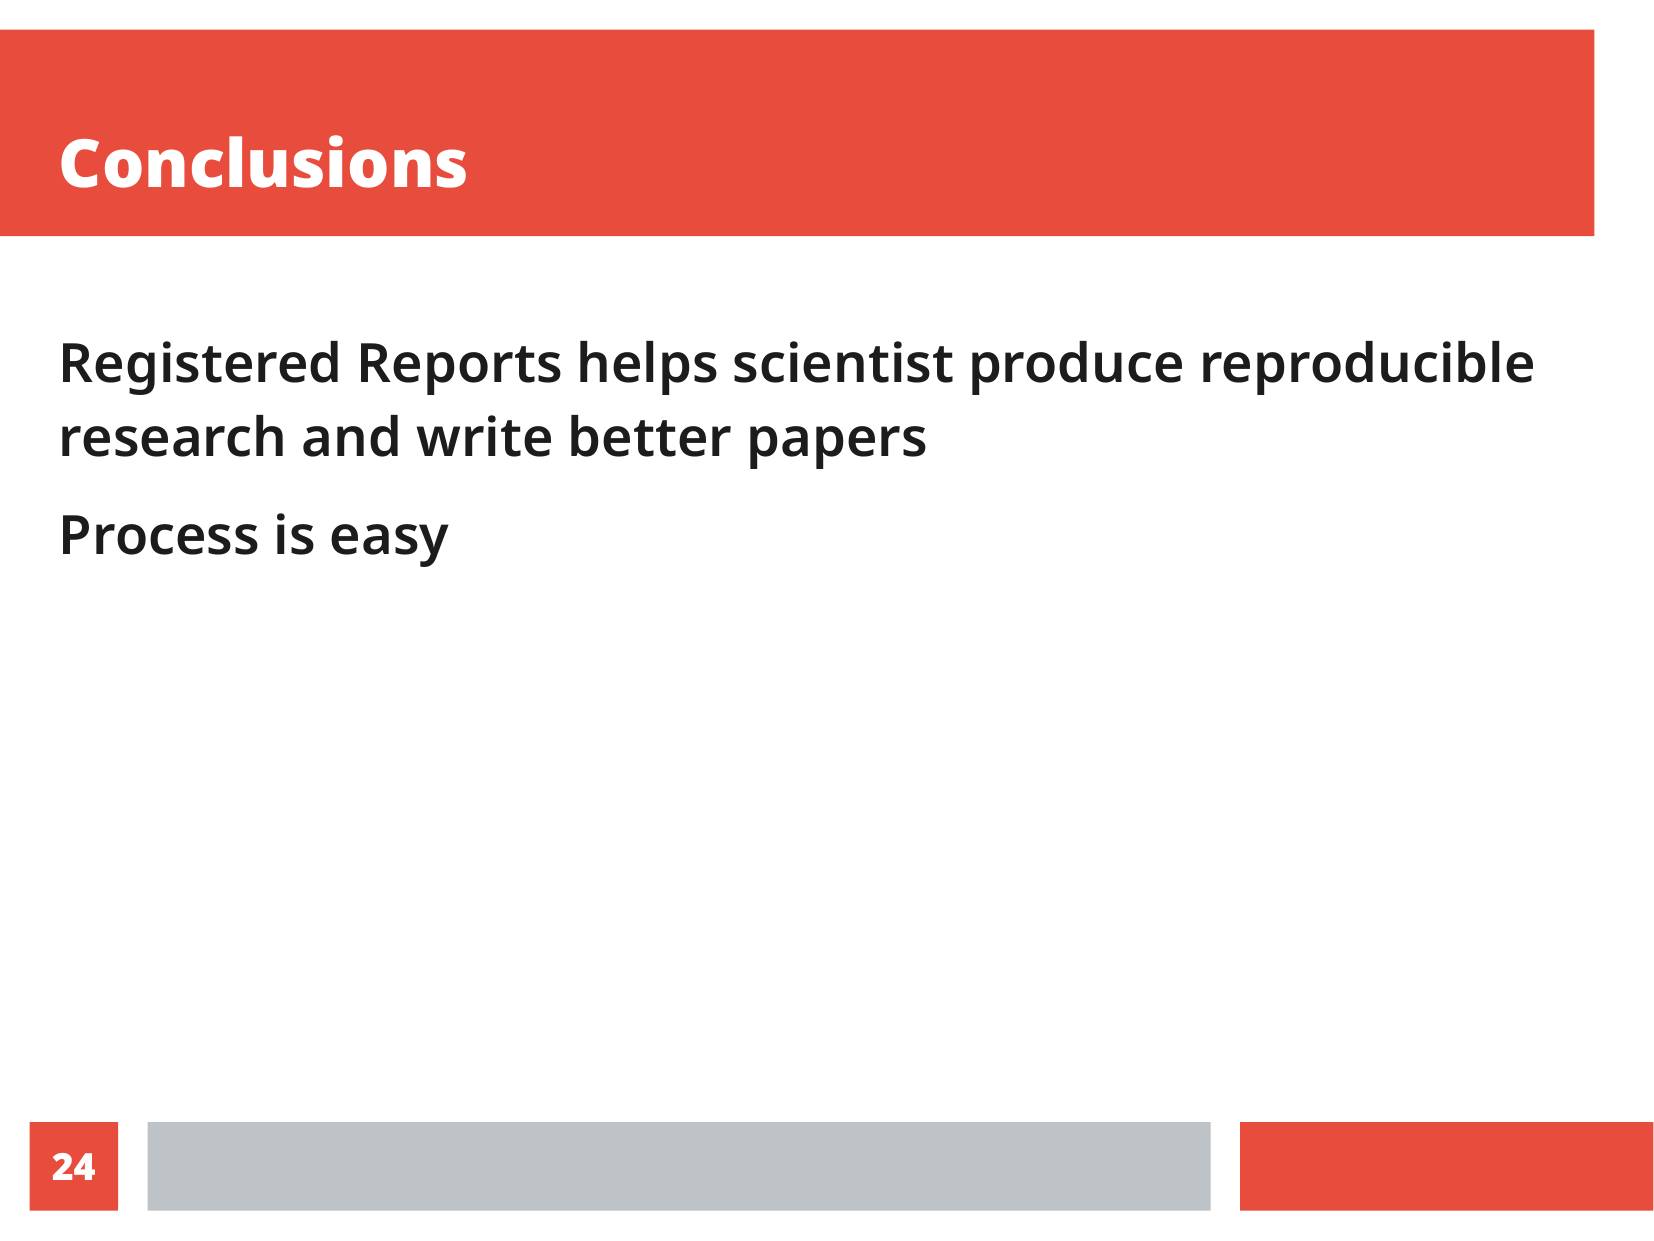

# Conclusions
Registered Reports helps scientist produce reproducible research and write better papers
Process is easy
24